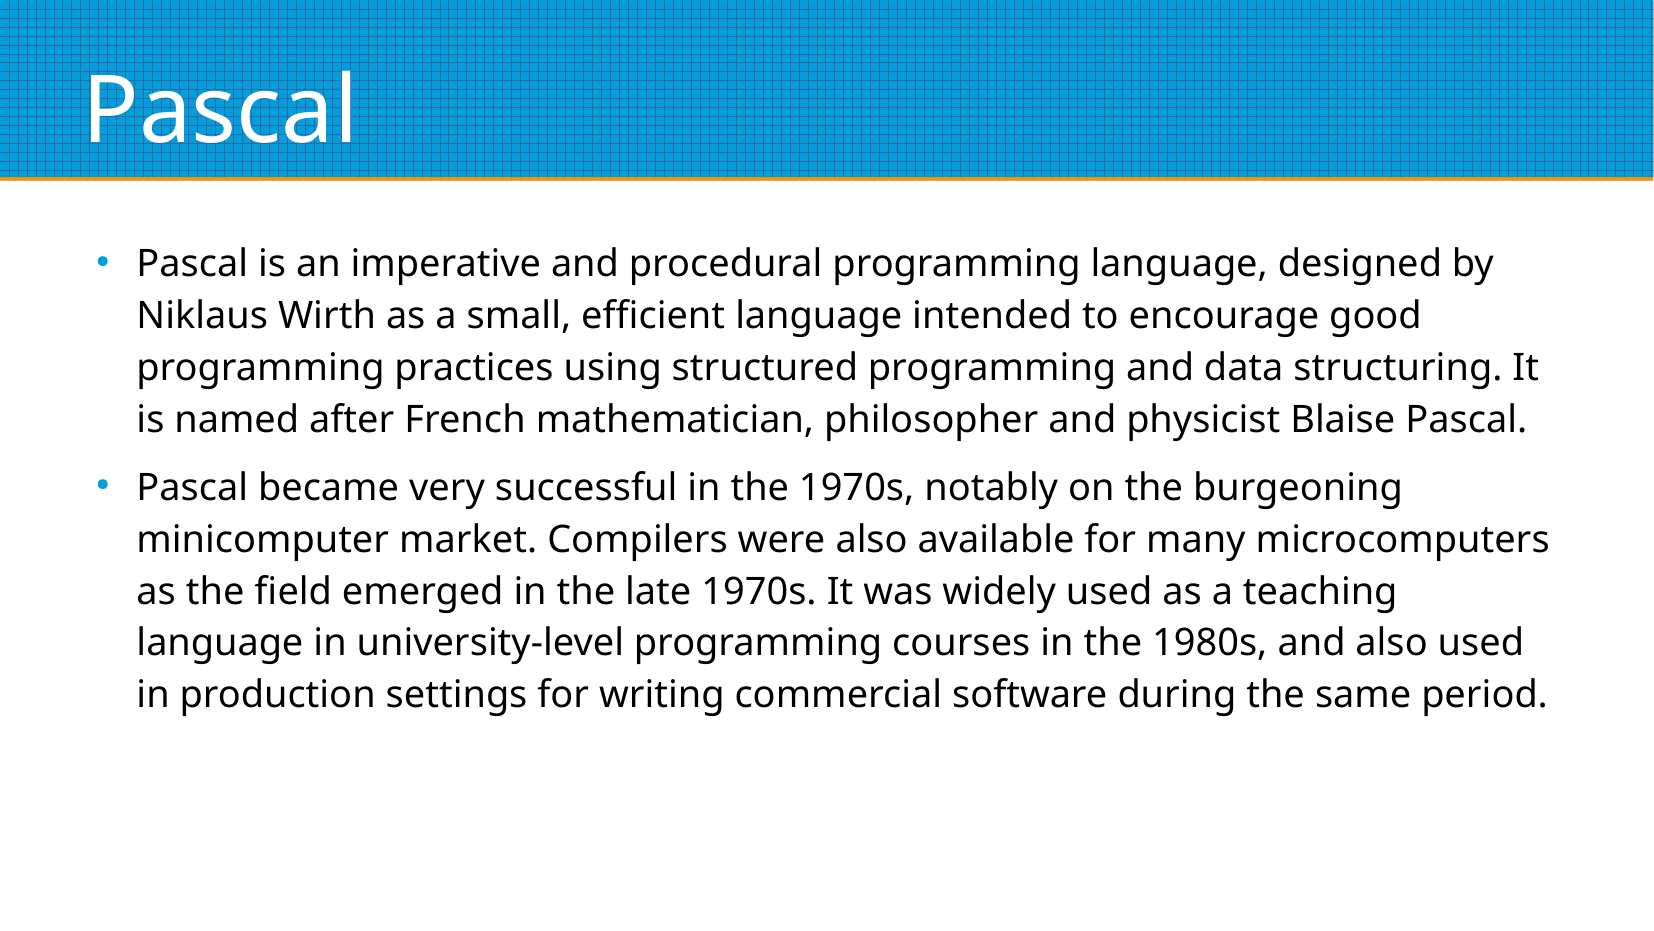

# Pascal
Pascal is an imperative and procedural programming language, designed by Niklaus Wirth as a small, efficient language intended to encourage good programming practices using structured programming and data structuring. It is named after French mathematician, philosopher and physicist Blaise Pascal.
Pascal became very successful in the 1970s, notably on the burgeoning minicomputer market. Compilers were also available for many microcomputers as the field emerged in the late 1970s. It was widely used as a teaching language in university-level programming courses in the 1980s, and also used in production settings for writing commercial software during the same period.